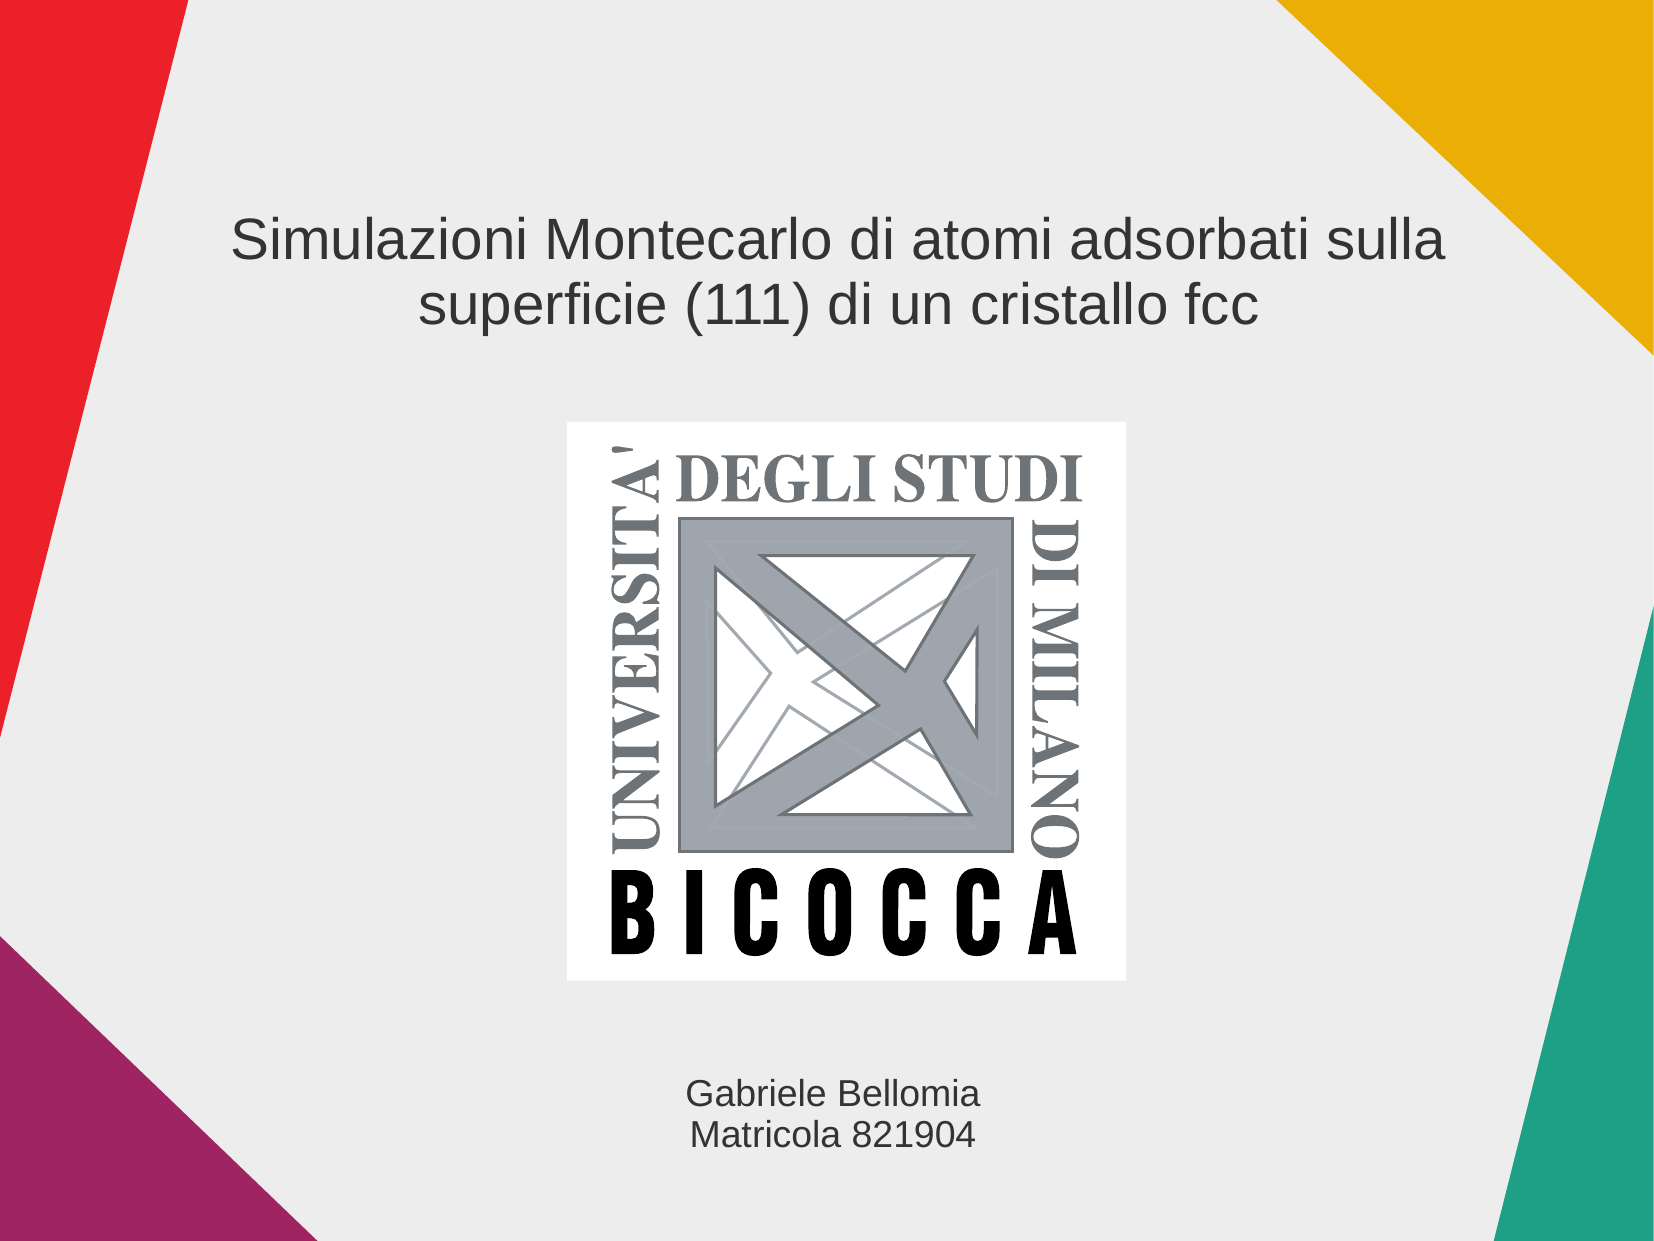

Simulazioni Montecarlo di atomi adsorbati sulla superficie (111) di un cristallo fcc
Gabriele Bellomia
Matricola 821904